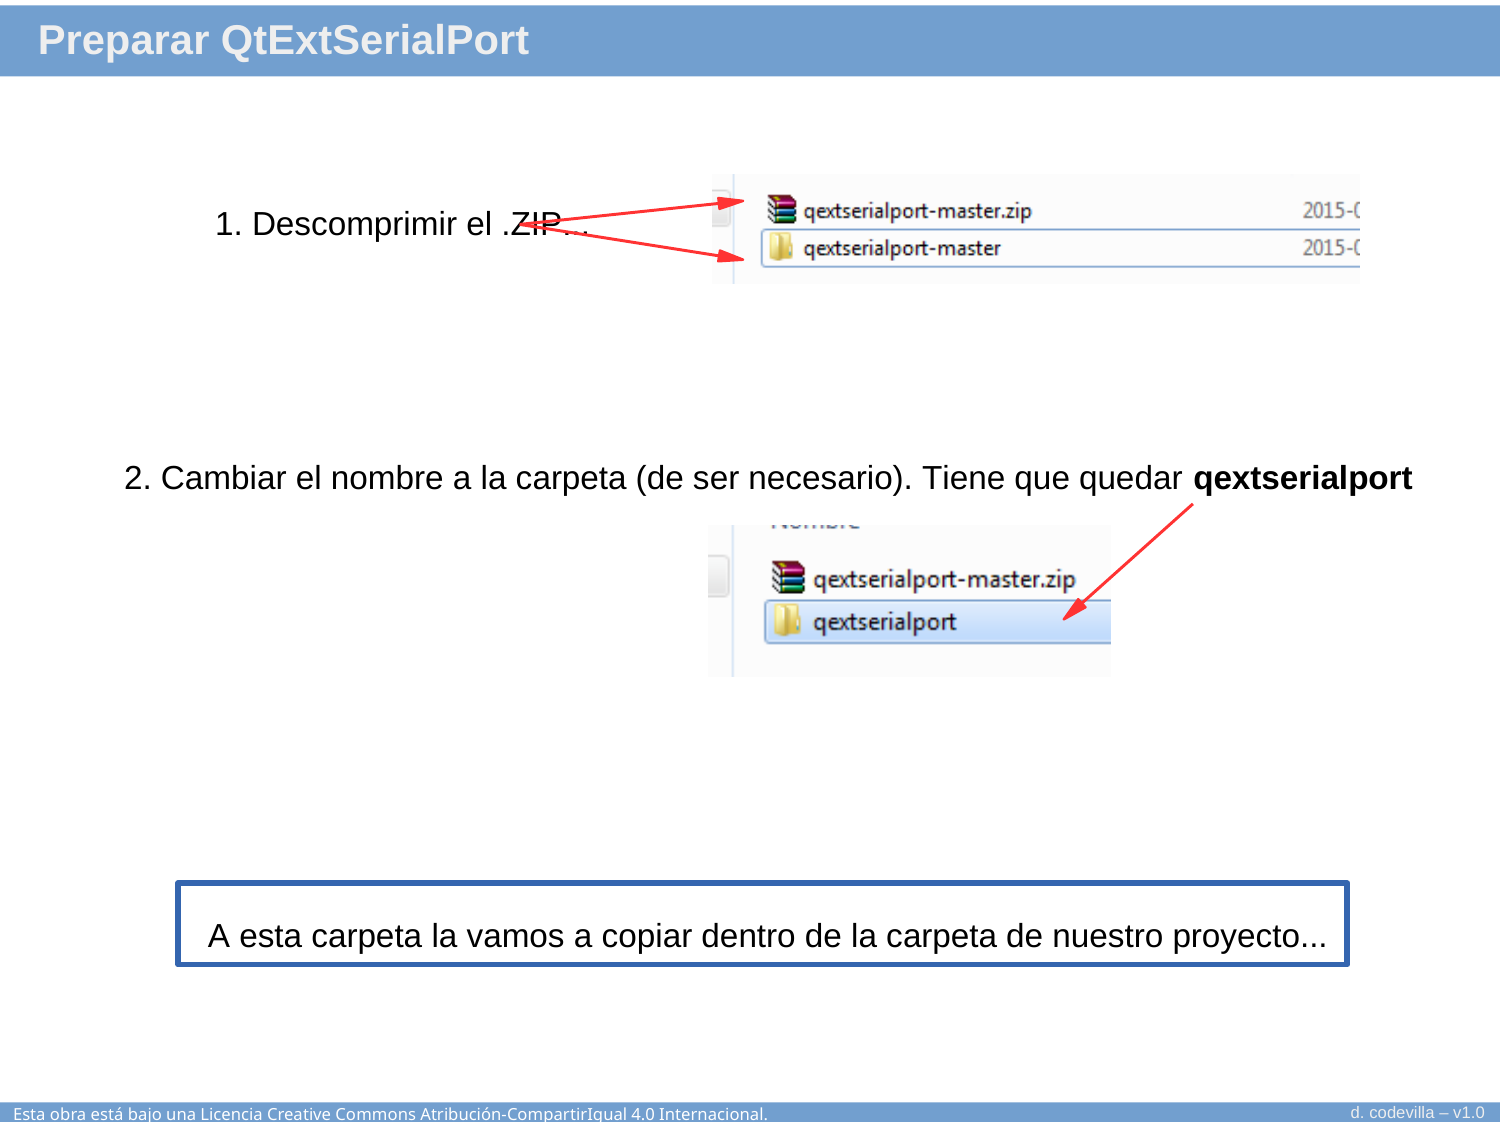

Preparar QtExtSerialPort
1. Descomprimir el .ZIP...
2. Cambiar el nombre a la carpeta (de ser necesario). Tiene que quedar qextserialport
A esta carpeta la vamos a copiar dentro de la carpeta de nuestro proyecto...